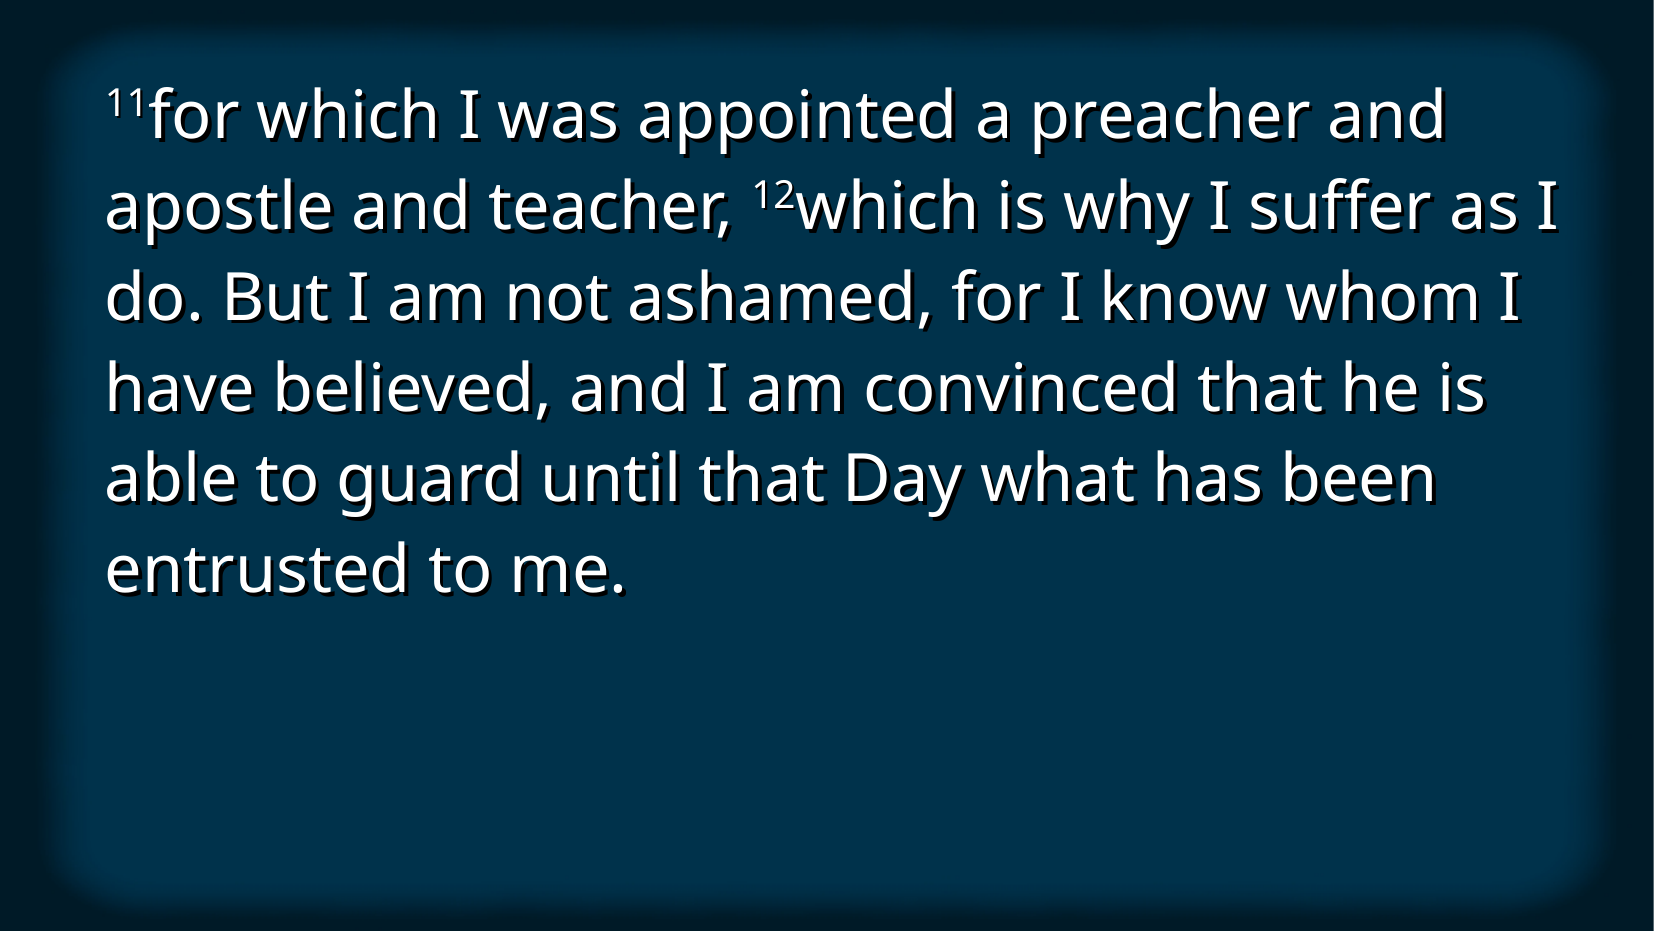

11for which I was appointed a preacher and apostle and teacher, 12which is why I suffer as I do. But I am not ashamed, for I know whom I have believed, and I am convinced that he is able to guard until that Day what has been entrusted to me.